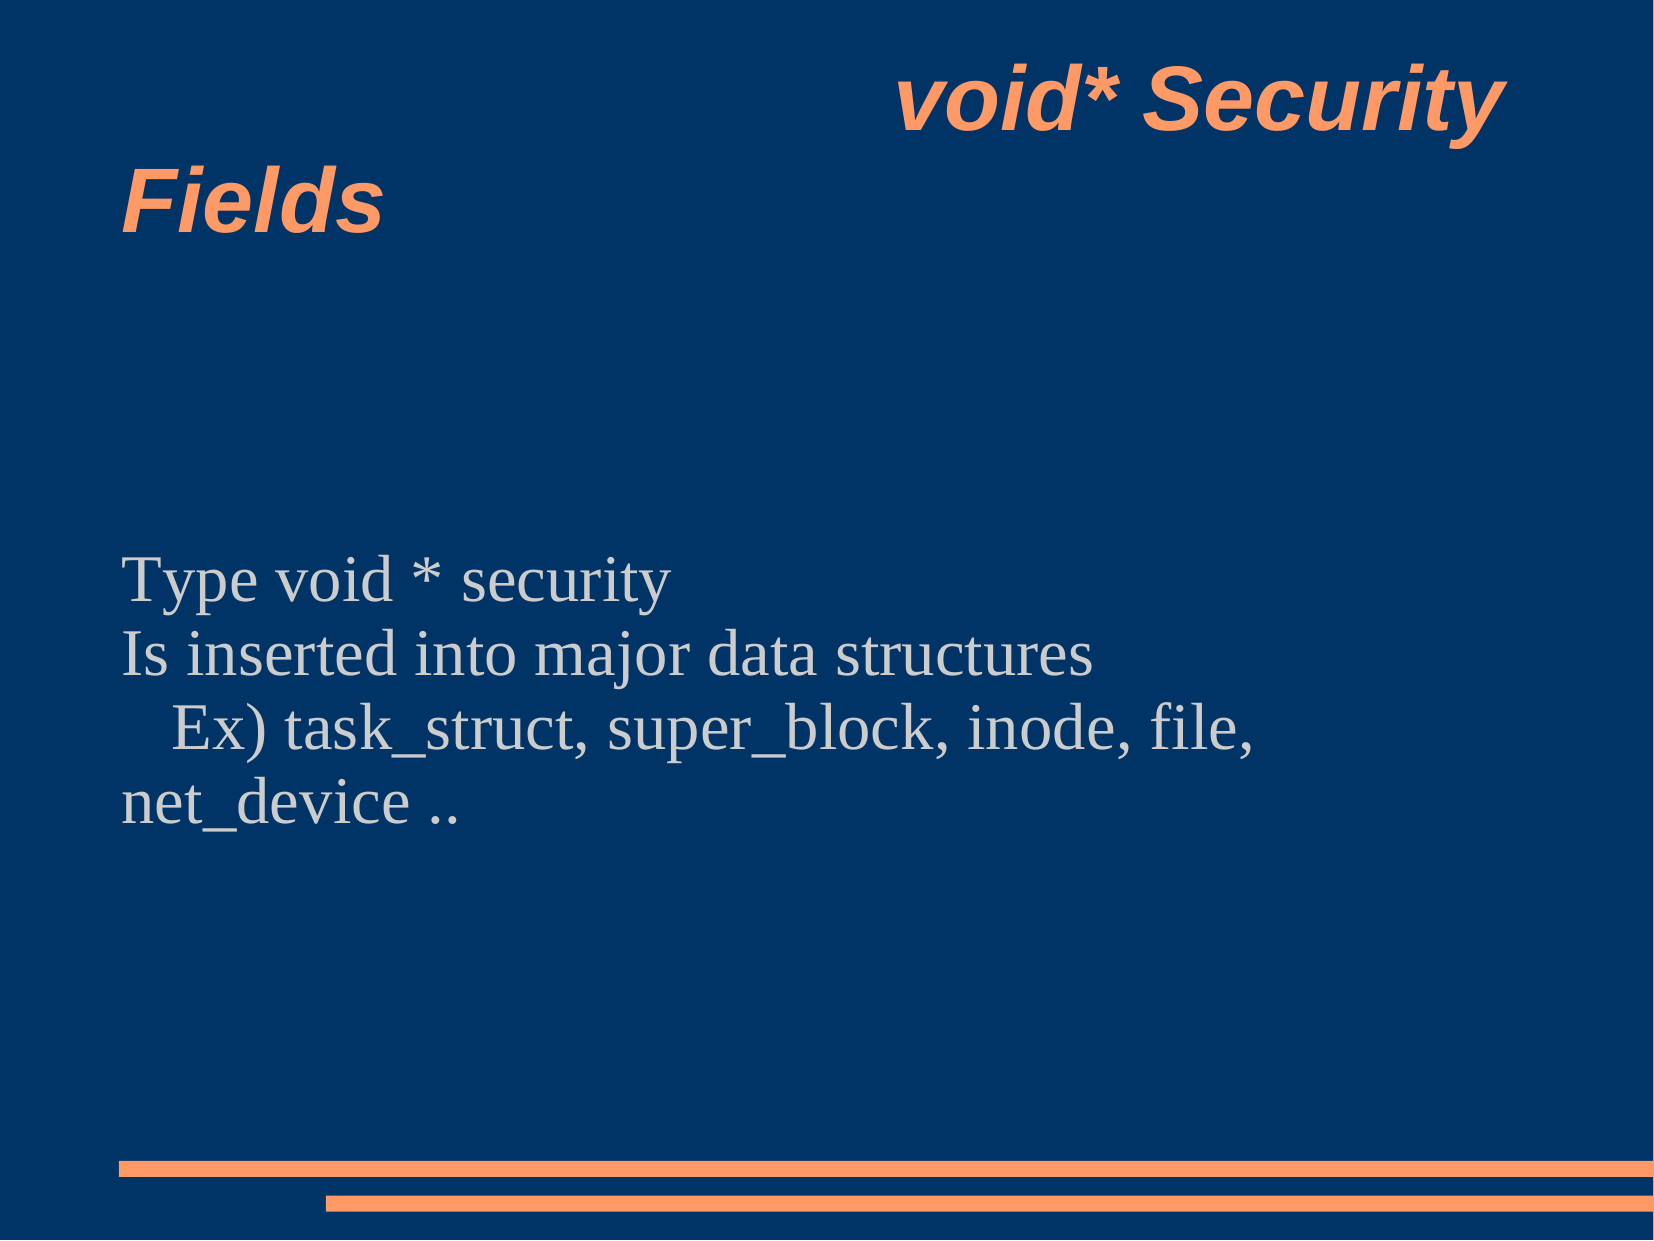

# void* Security Fields
Type void * security
Is inserted into major data structures
 Ex) task_struct, super_block, inode, file, net_device ..